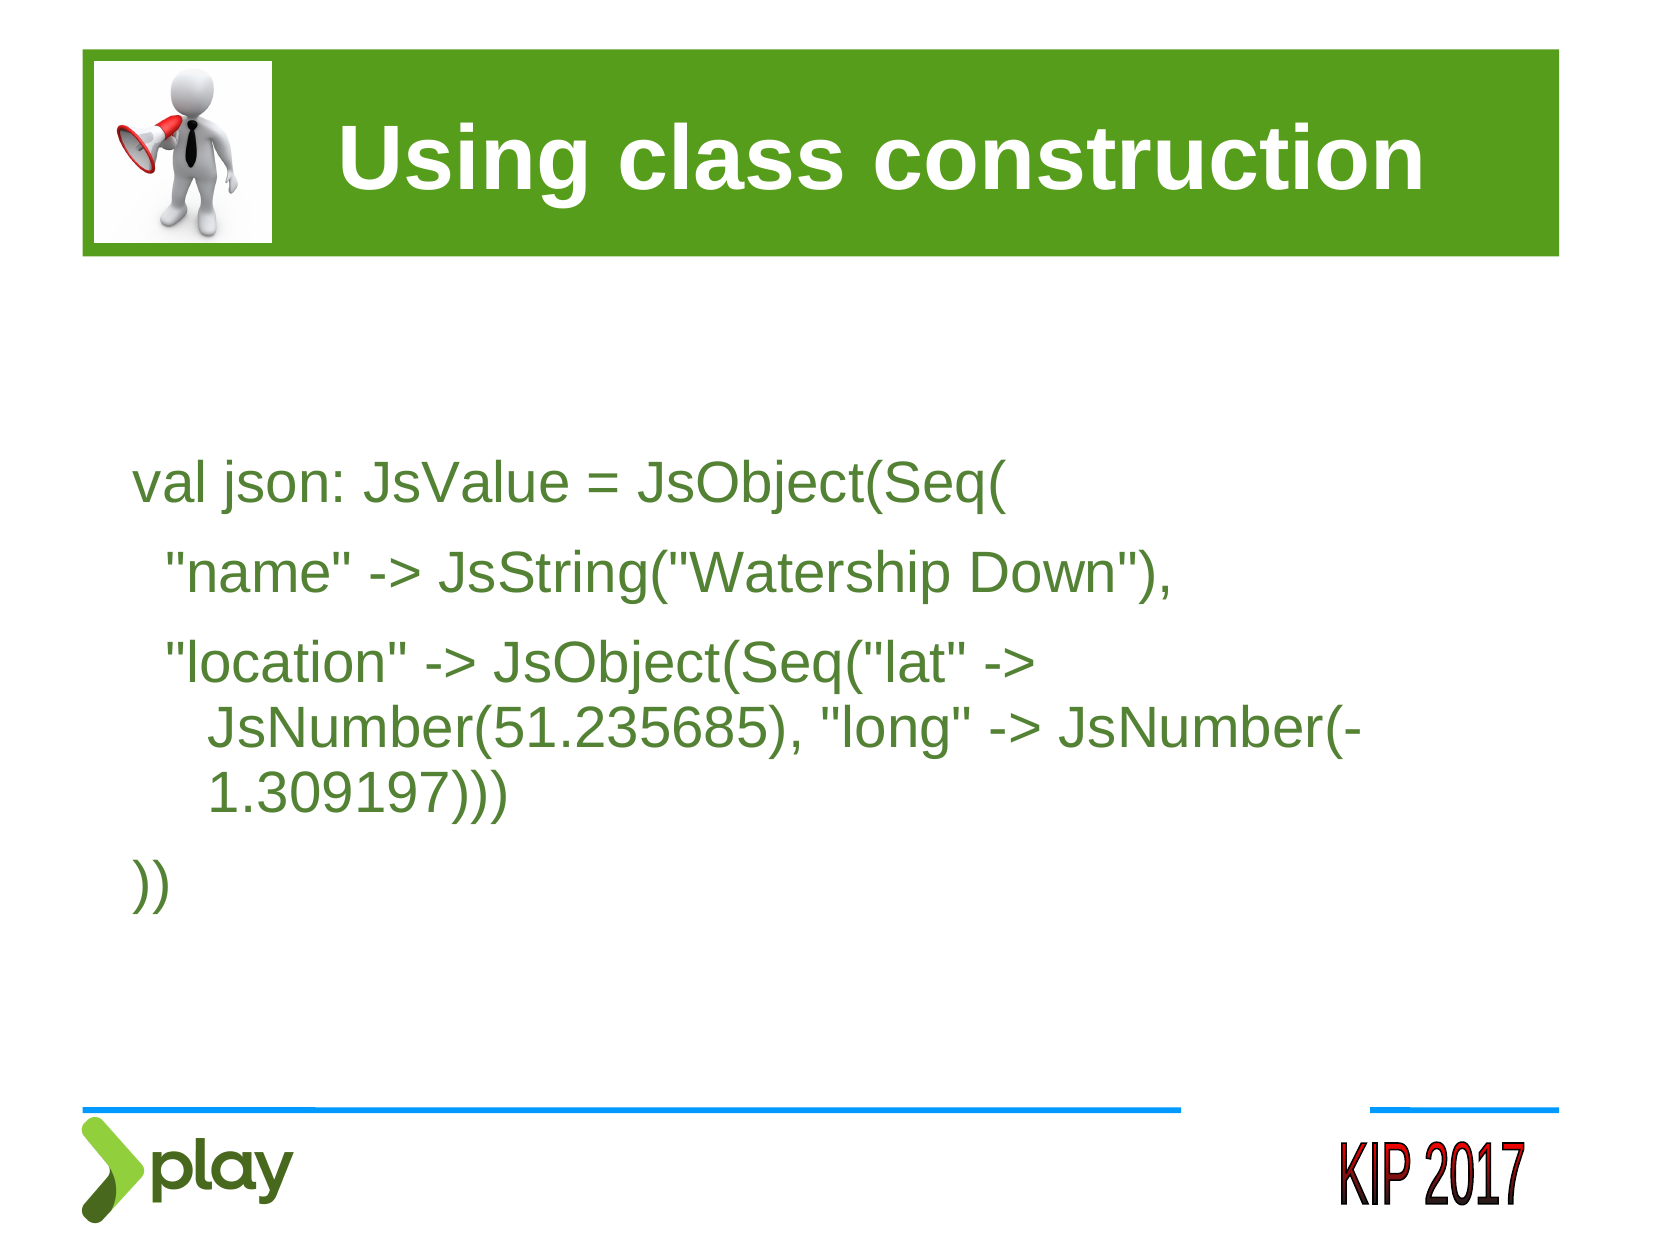

# Using class construction
val json: JsValue = JsObject(Seq(
 "name" -> JsString("Watership Down"),
 "location" -> JsObject(Seq("lat" -> JsNumber(51.235685), "long" -> JsNumber(-1.309197)))
))